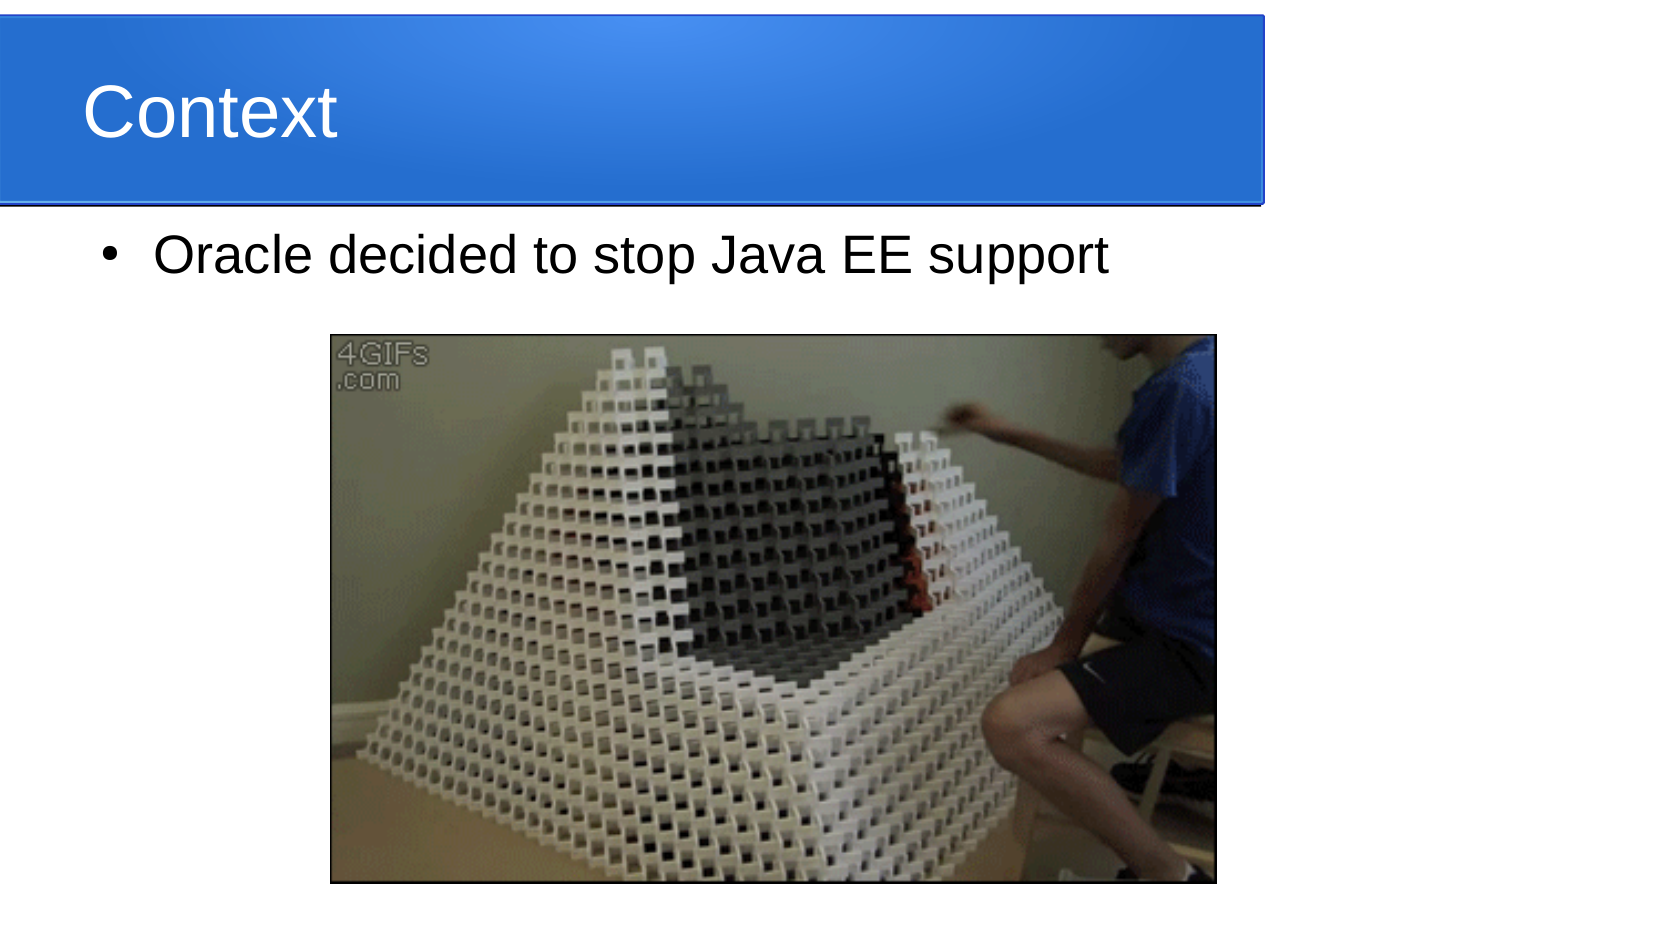

# Context
Oracle decided to stop Java EE support